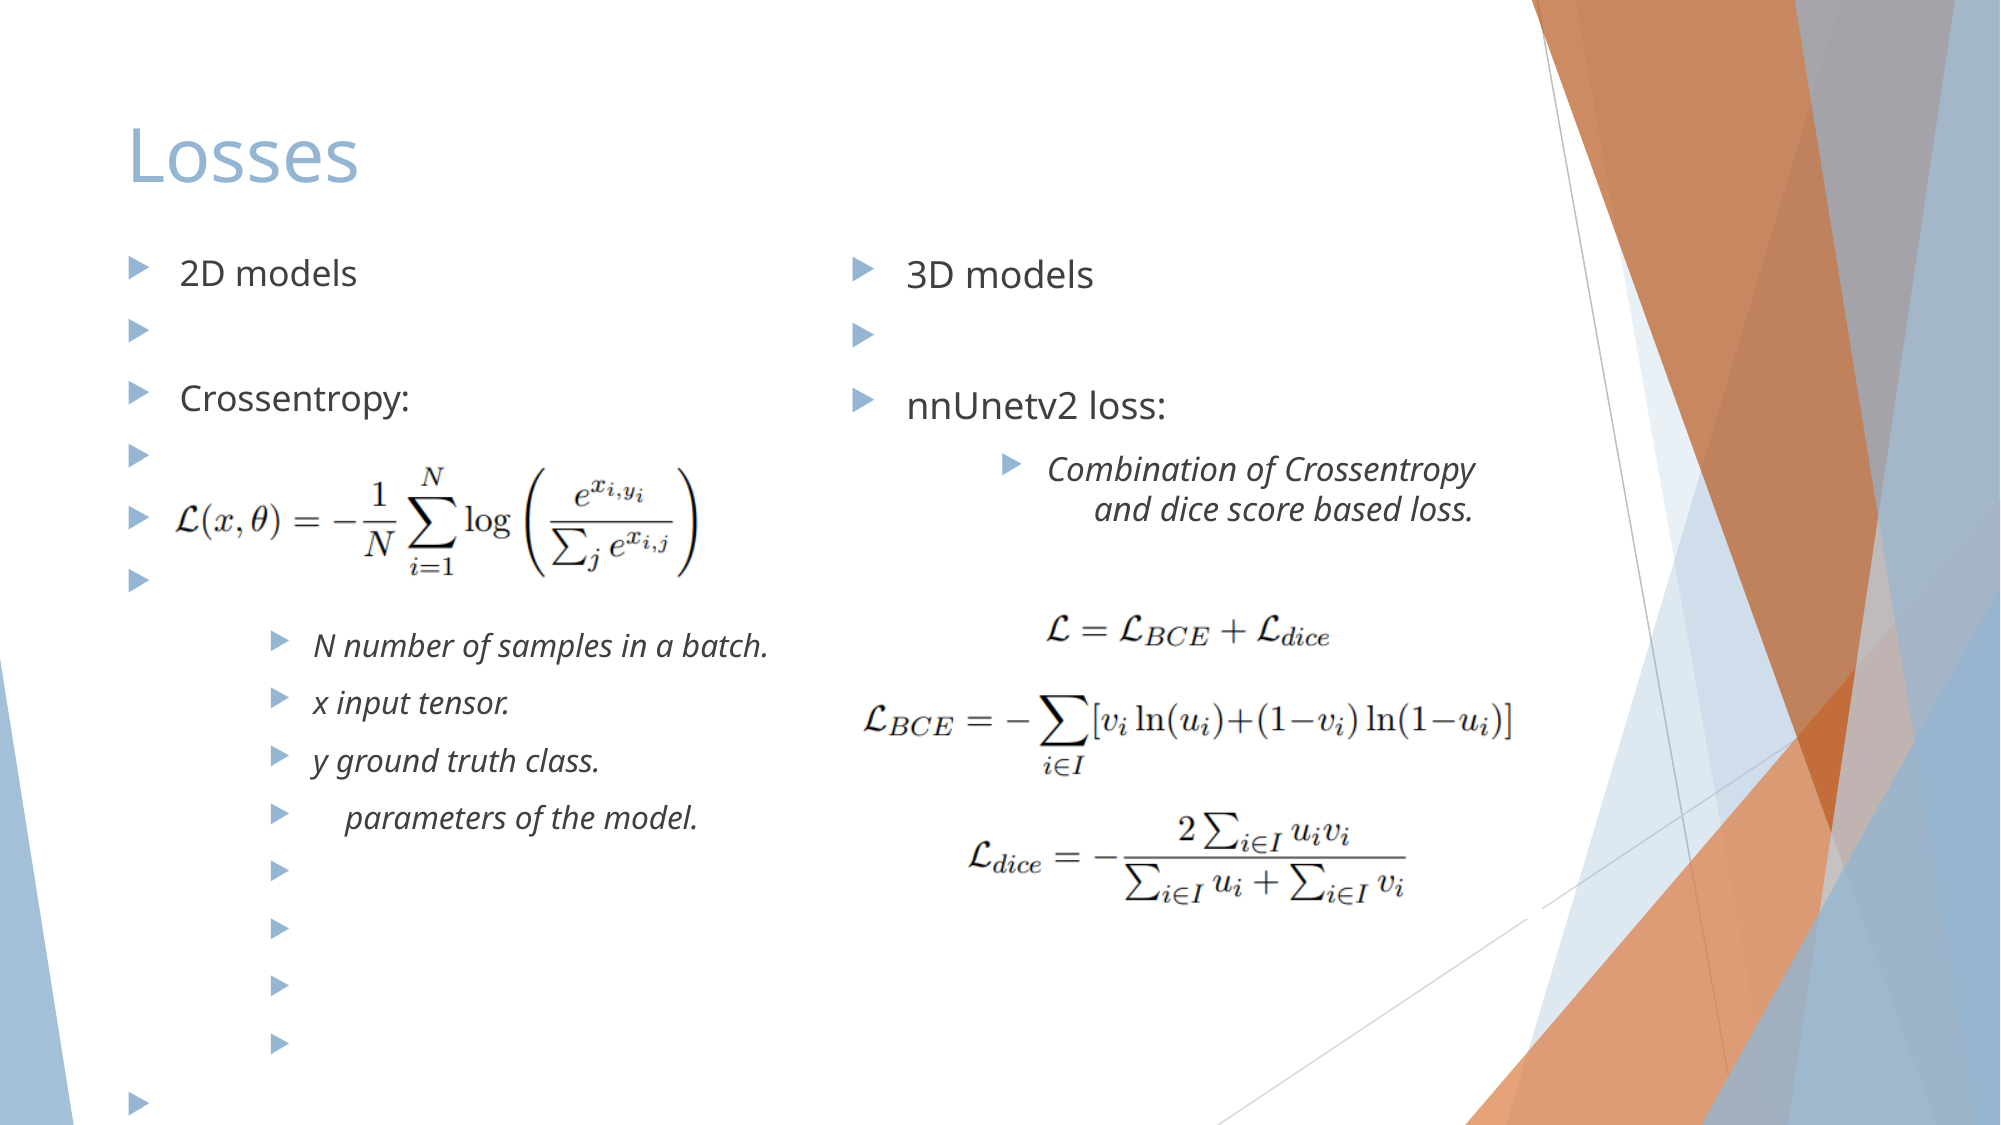

# Losses
2D models
Crossentropy:
N number of samples in a batch.
x input tensor.
y ground truth class.
 parameters of the model.
3D models
nnUnetv2 loss:
Combination of Crossentropy and dice score based loss.